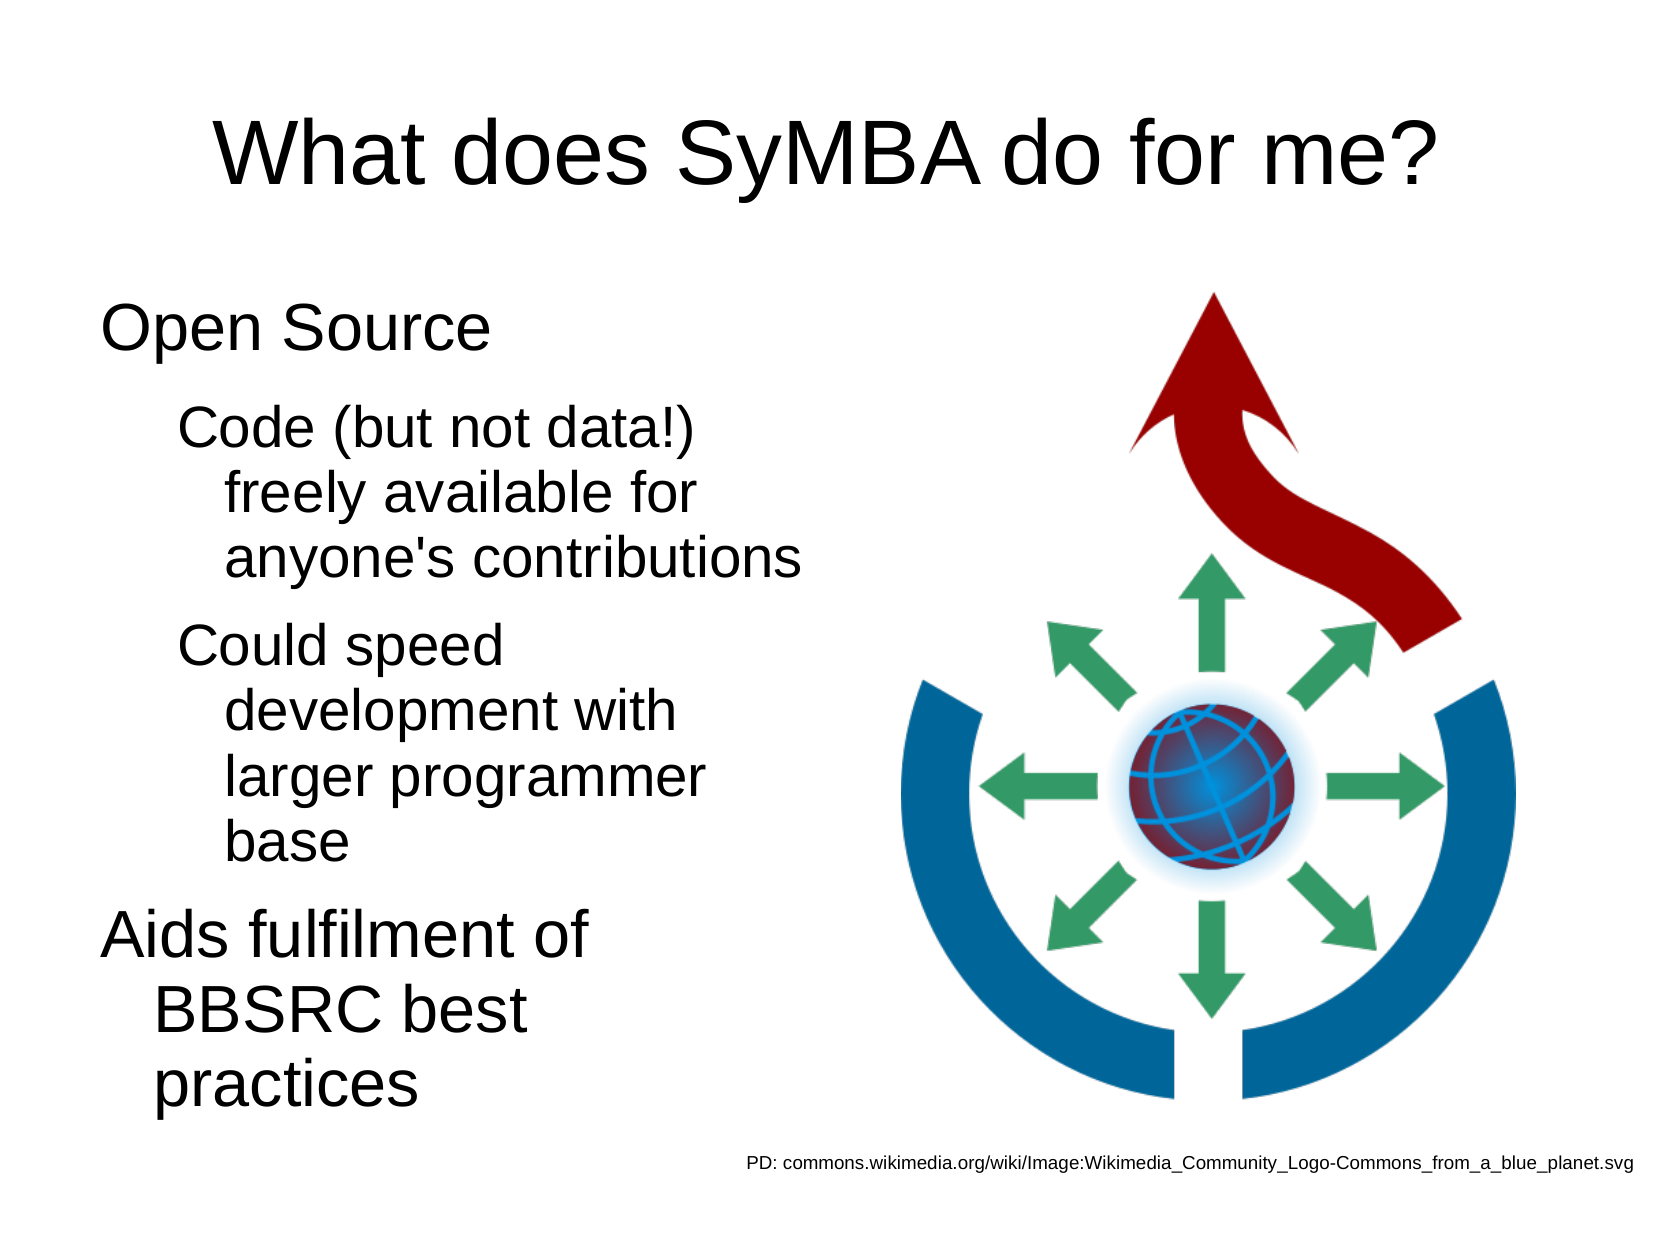

# What does SyMBA do for me?
Open Source
Code (but not data!) freely available for anyone's contributions
Could speed development with larger programmer base
Aids fulfilment of BBSRC best practices
PD: commons.wikimedia.org/wiki/Image:Wikimedia_Community_Logo-Commons_from_a_blue_planet.svg